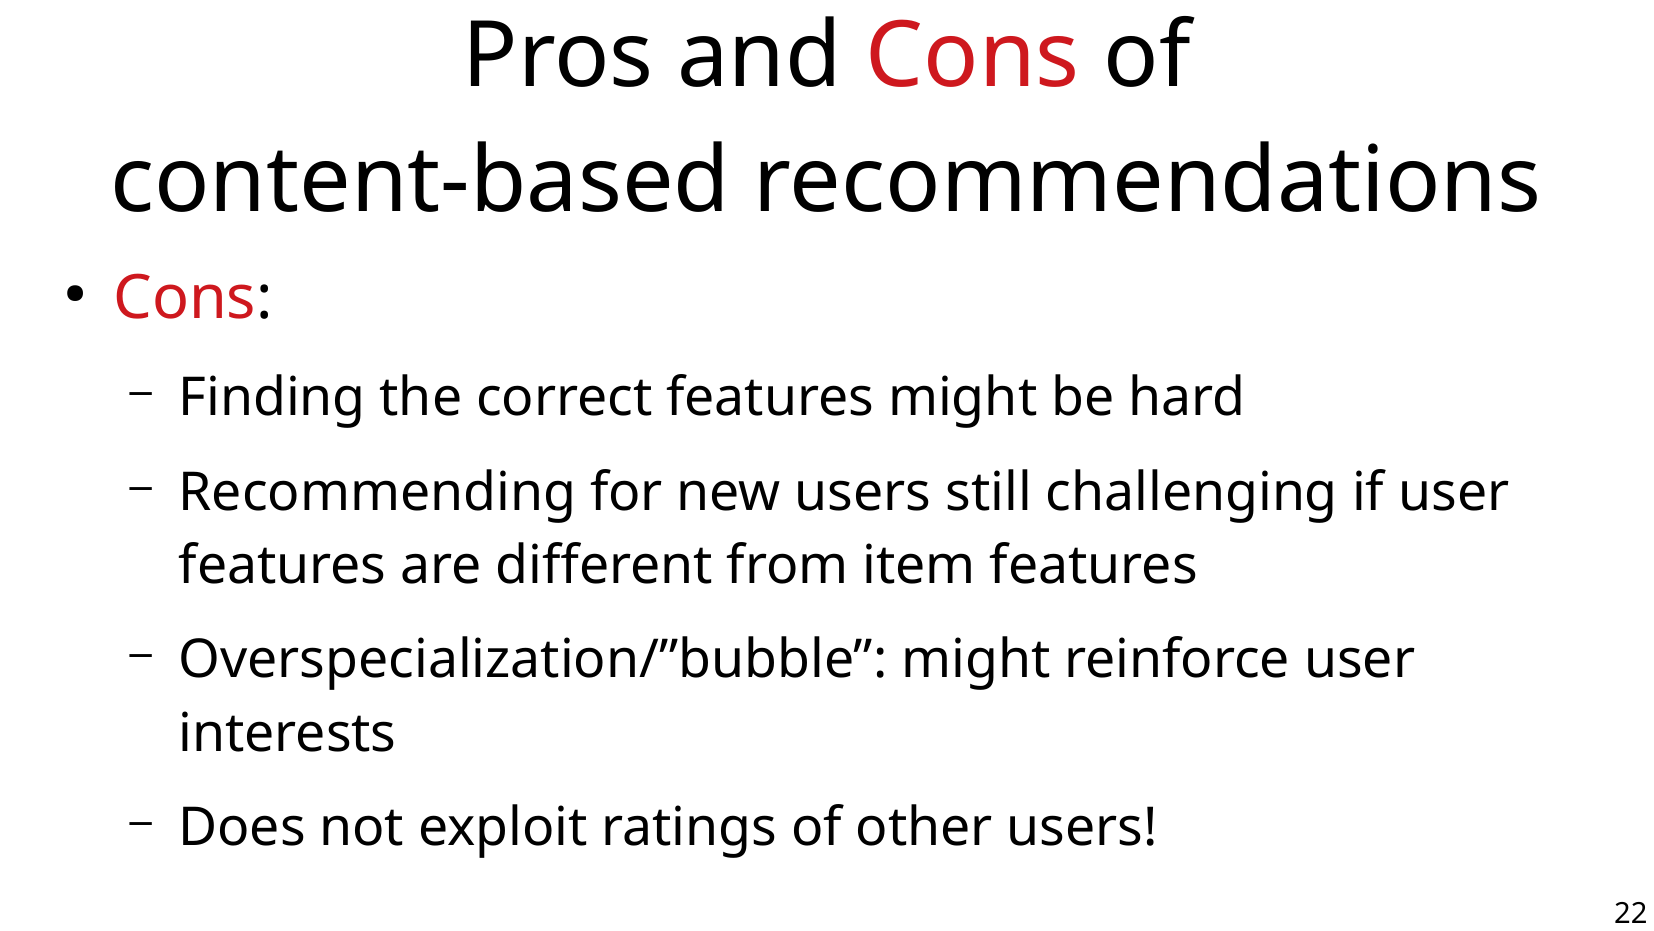

# Pros and Cons of content-based recommendations
Cons:
Finding the correct features might be hard
Recommending for new users still challenging if user features are different from item features
Overspecialization/”bubble”: might reinforce user interests
Does not exploit ratings of other users!
22